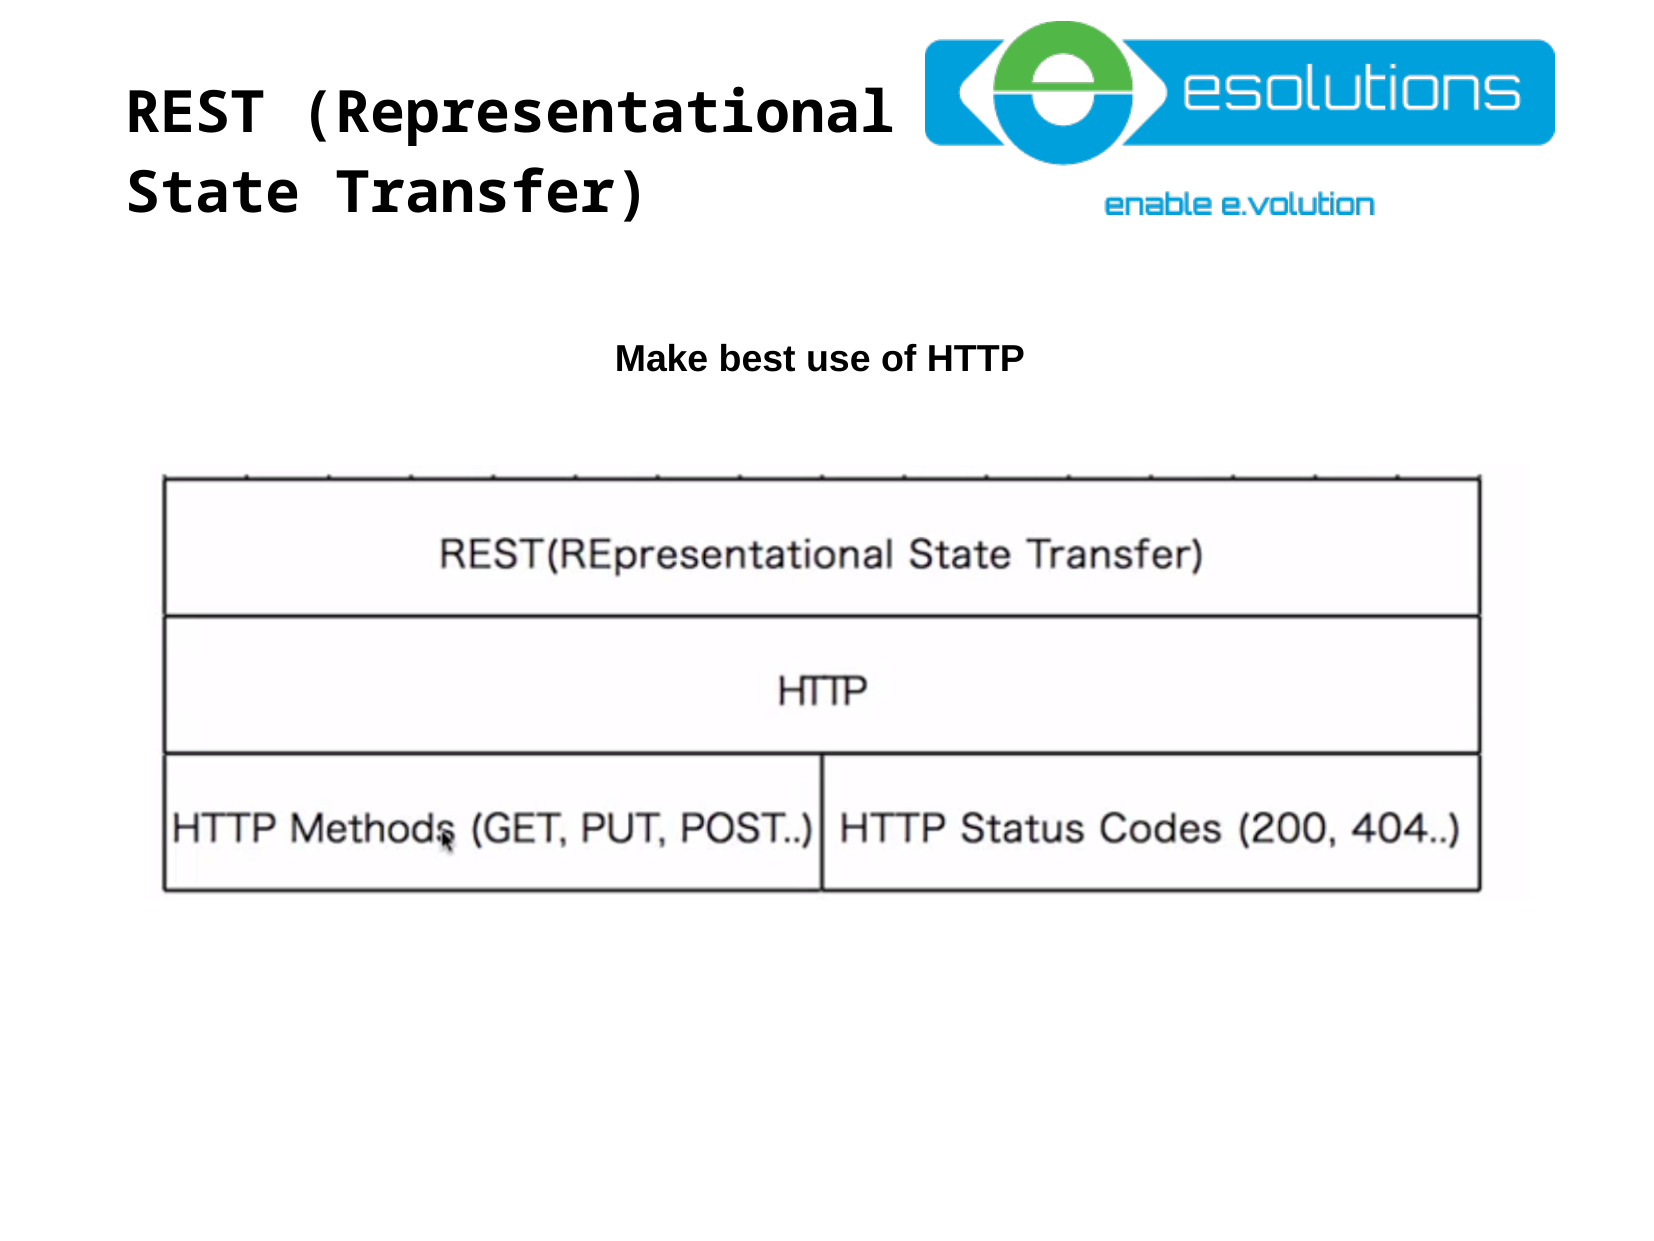

REST (Representational State Transfer)
#
Make best use of HTTP